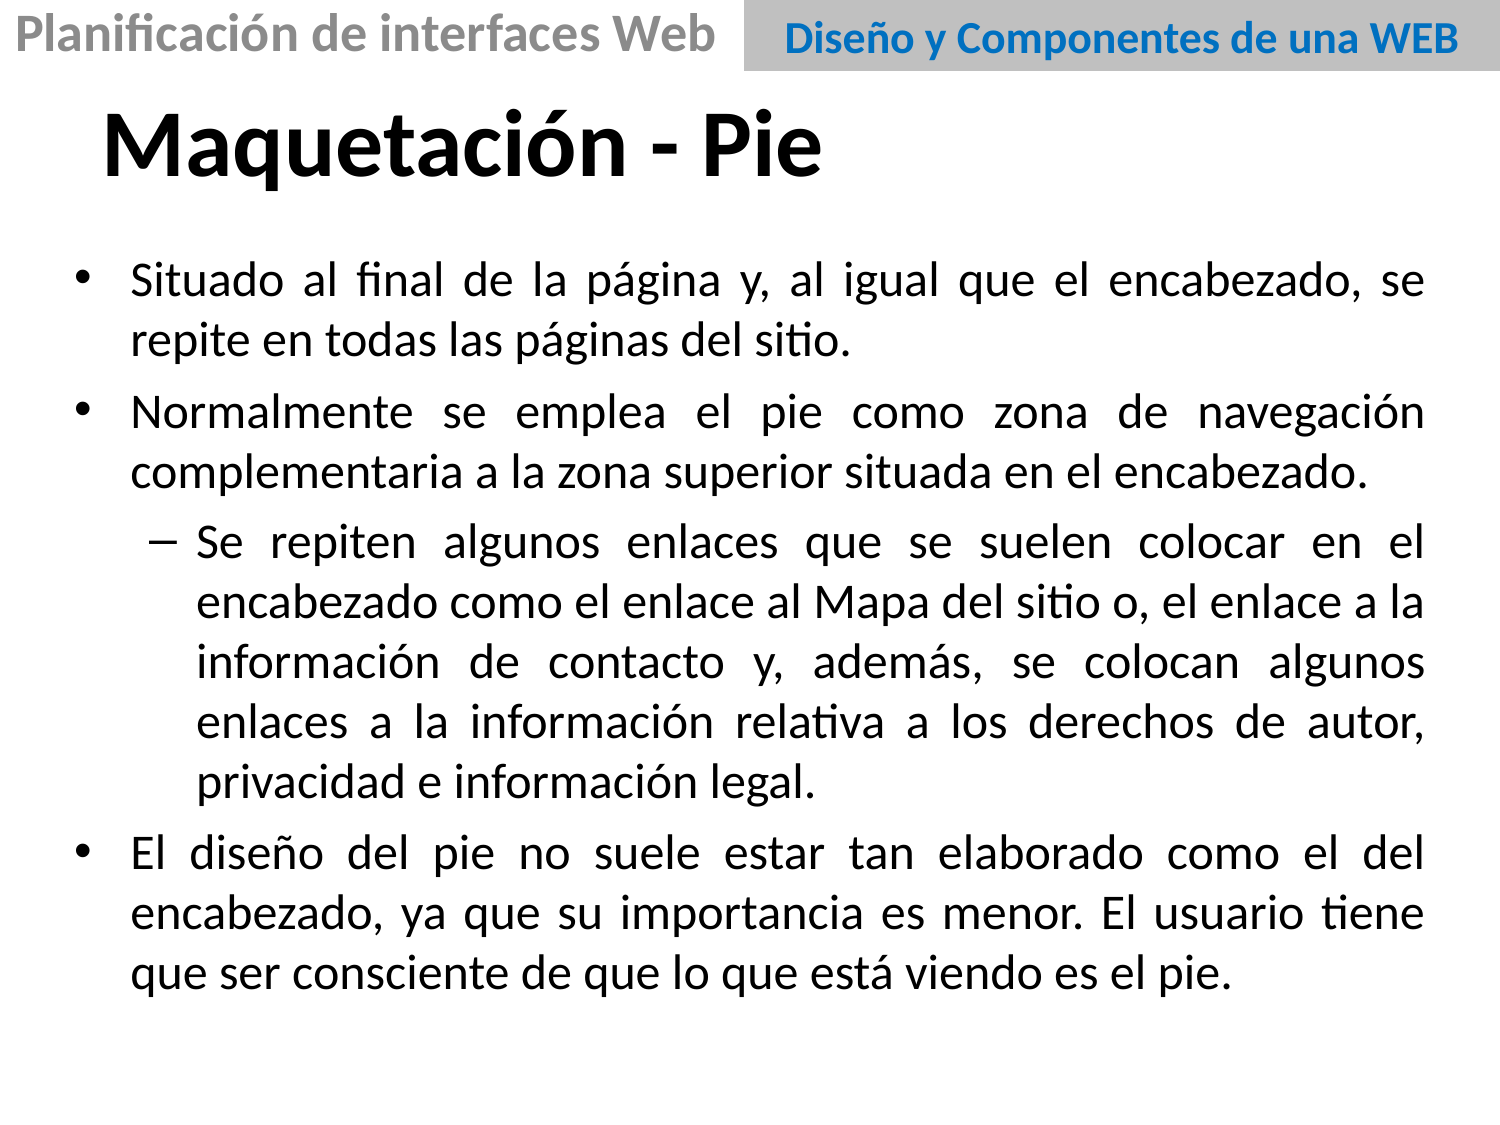

# Planificación de interfaces Web
Diseño y Componentes de una WEB
Maquetación - Pie
Situado al final de la página y, al igual que el encabezado, se repite en todas las páginas del sitio.
Normalmente se emplea el pie como zona de navegación complementaria a la zona superior situada en el encabezado.
Se repiten algunos enlaces que se suelen colocar en el encabezado como el enlace al Mapa del sitio o, el enlace a la información de contacto y, además, se colocan algunos enlaces a la información relativa a los derechos de autor, privacidad e información legal.
El diseño del pie no suele estar tan elaborado como el del encabezado, ya que su importancia es menor. El usuario tiene que ser consciente de que lo que está viendo es el pie.